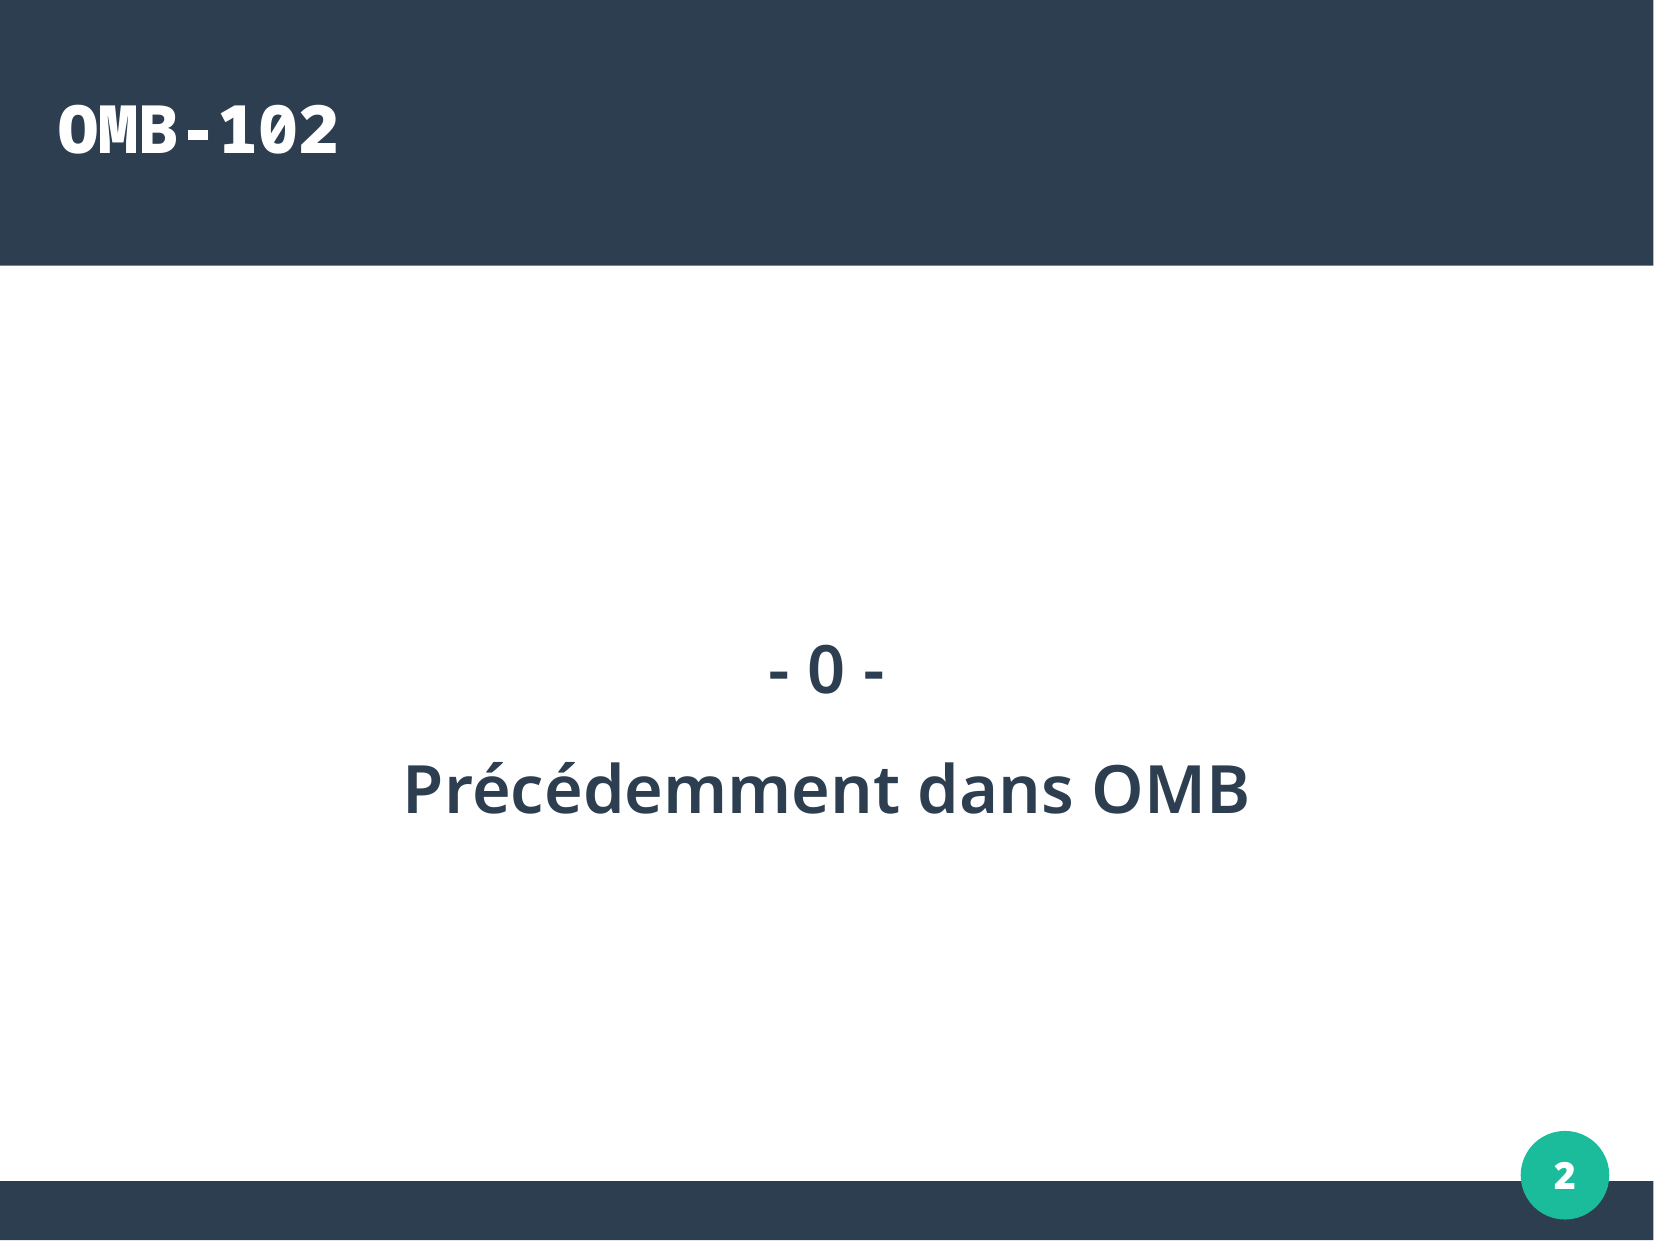

# OMB-102
- 0 -
Précédemment dans OMB
2